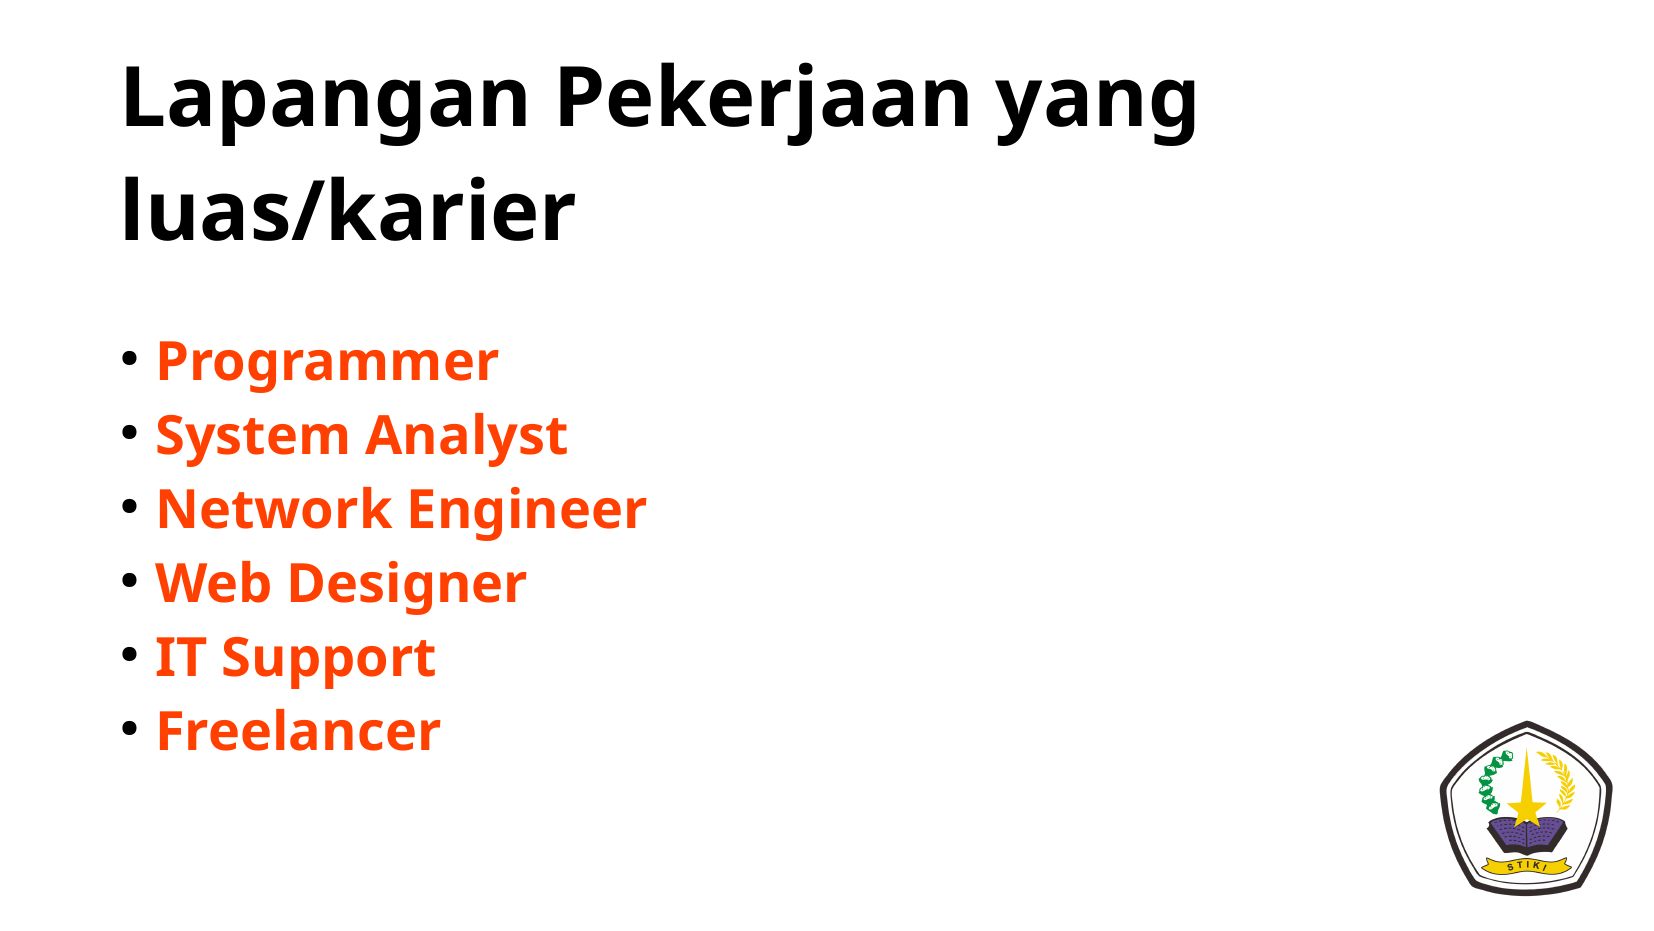

Lapangan Pekerjaan yang luas/karier
Programmer
System Analyst
Network Engineer
Web Designer
IT Support
Freelancer